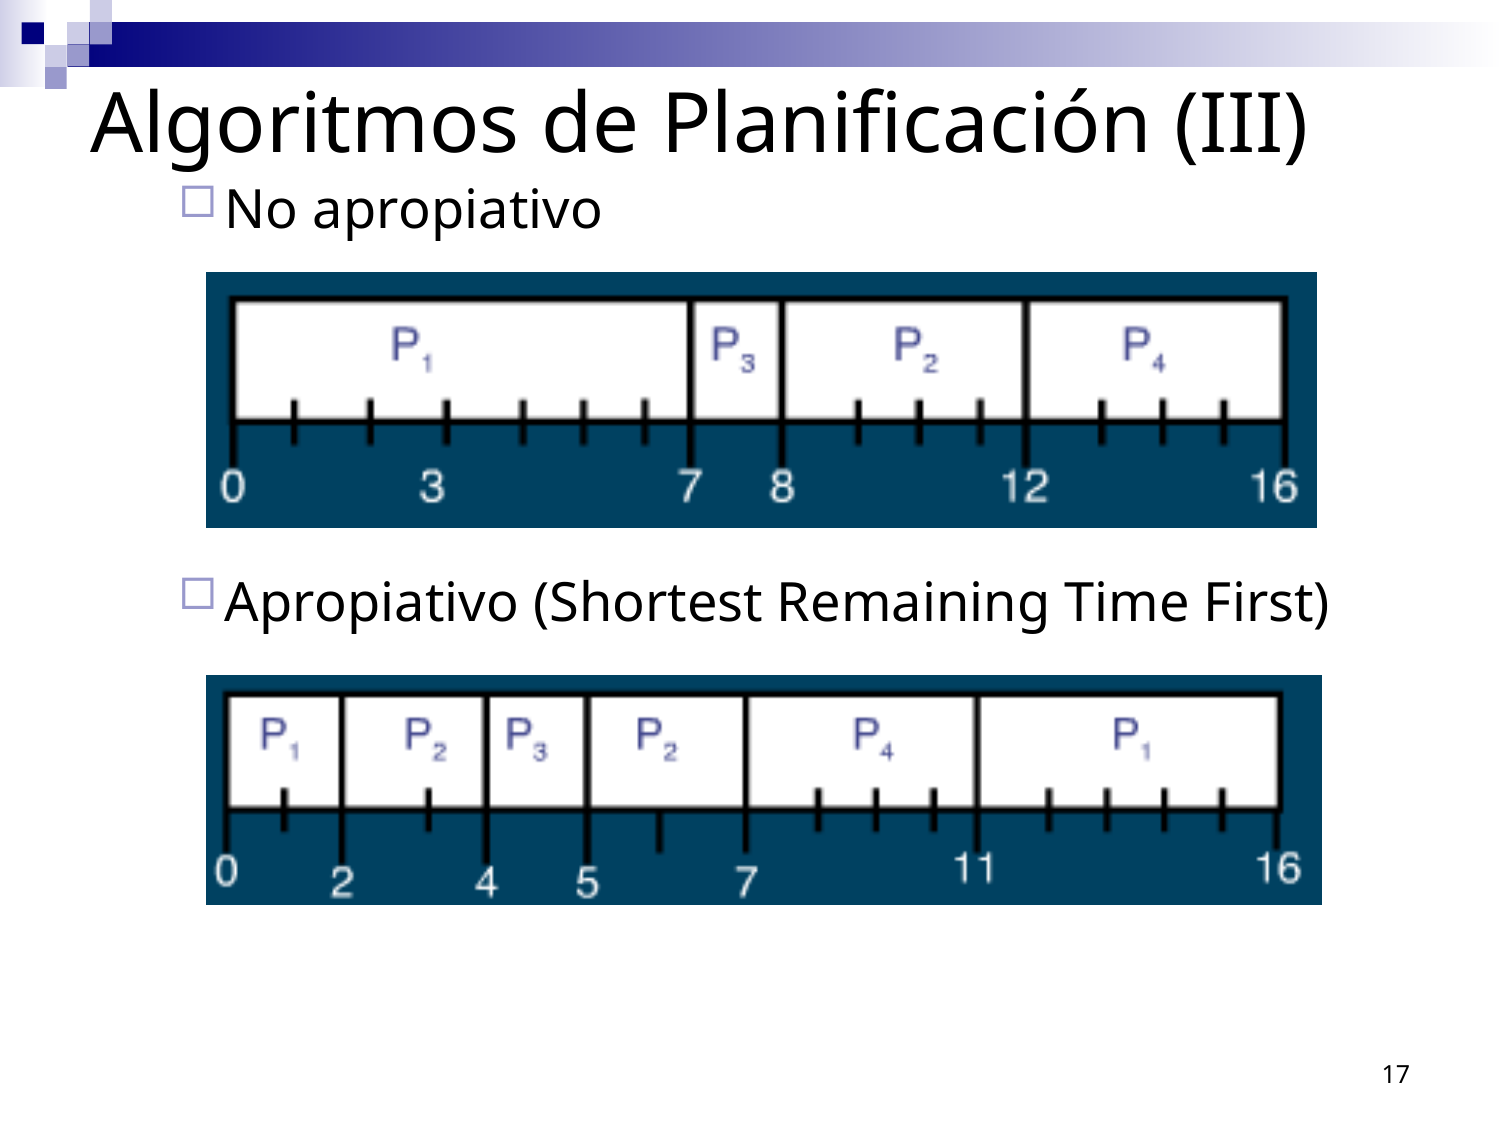

Algoritmos de Planificación (III)
No apropiativo
Apropiativo (Shortest Remaining Time First)